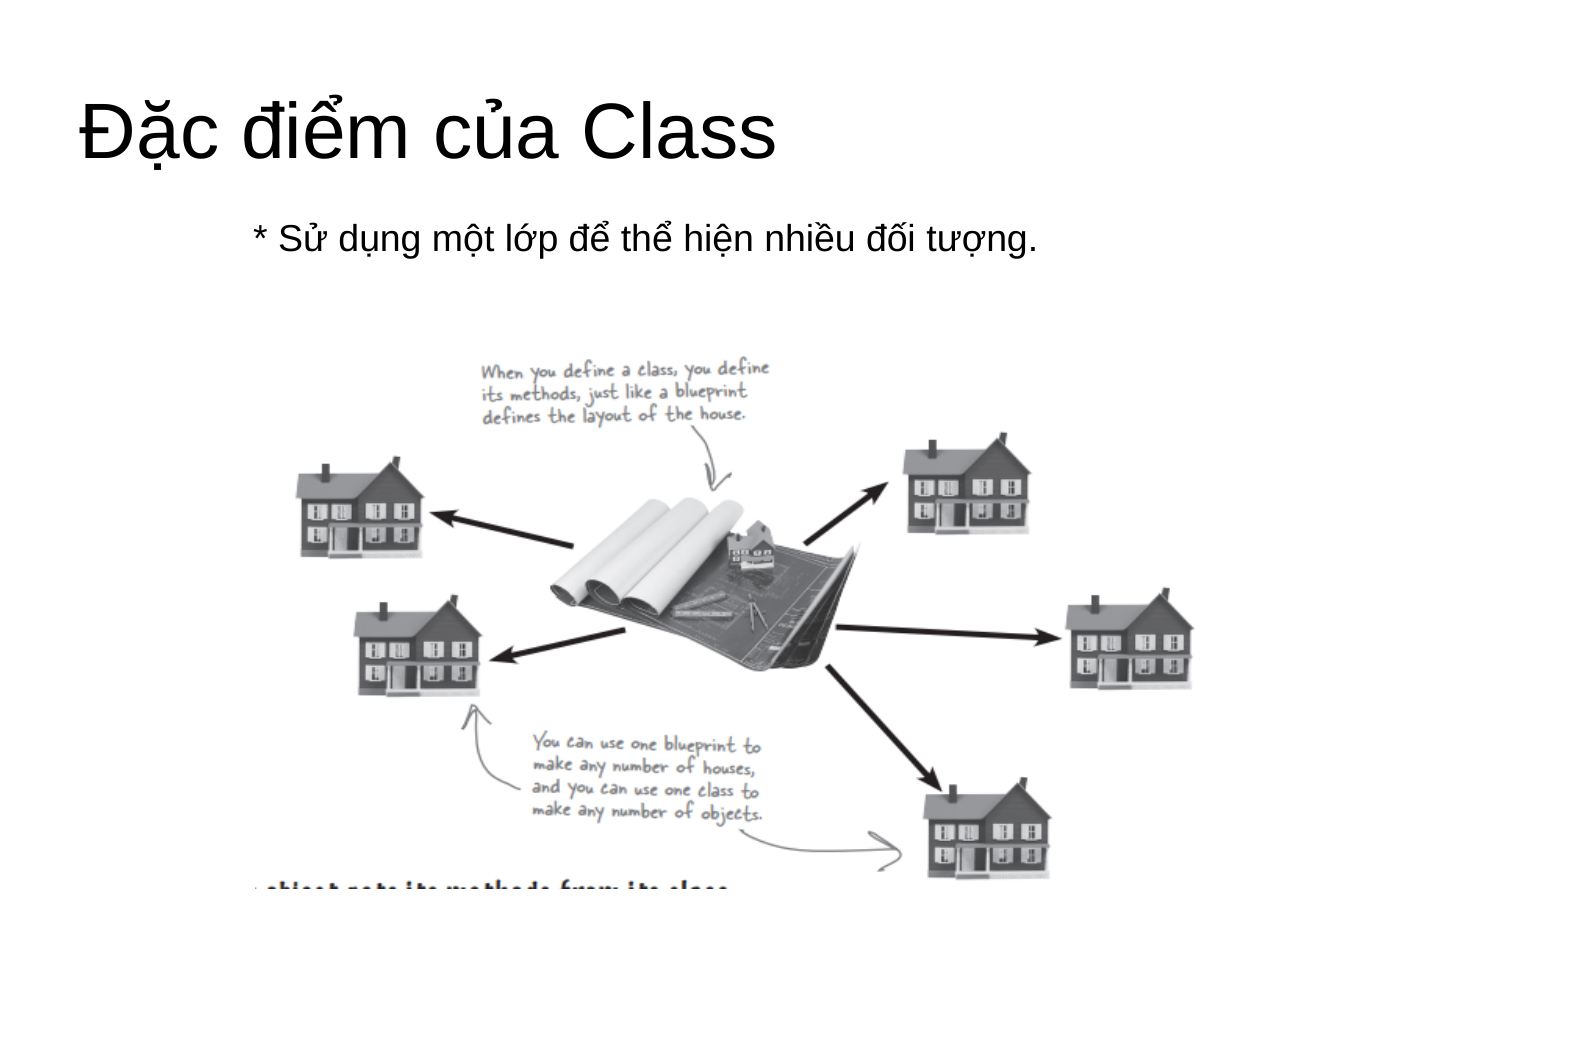

# Đặc điểm của Class
* Sử dụng một lớp để thể hiện nhiều đối tượng.